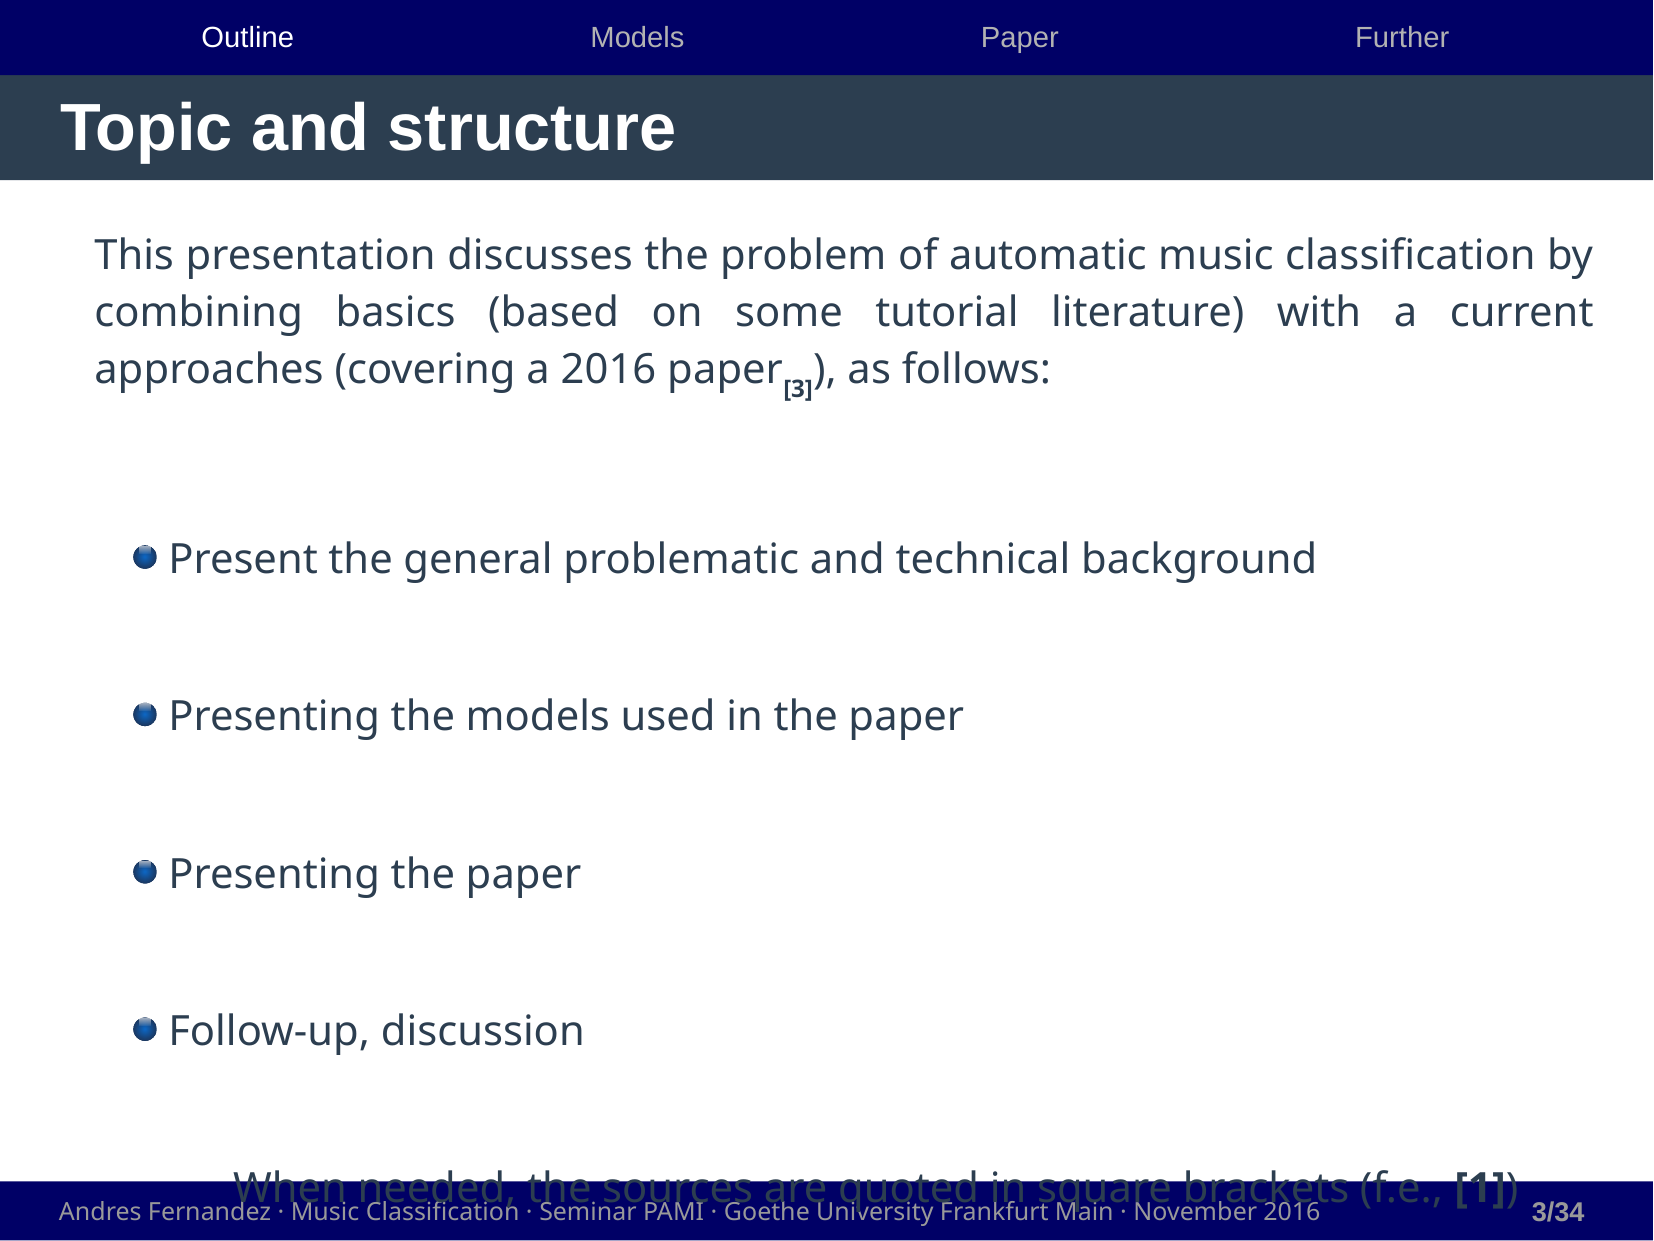

Outline Models Paper Further
# Topic and structure
This presentation discusses the problem of automatic music classification by combining basics (based on some tutorial literature) with a current approaches (covering a 2016 paper[3]), as follows:
 Present the general problematic and technical background
 Presenting the models used in the paper
 Presenting the paper
 Follow-up, discussion
When needed, the sources are quoted in square brackets (f.e., [1])